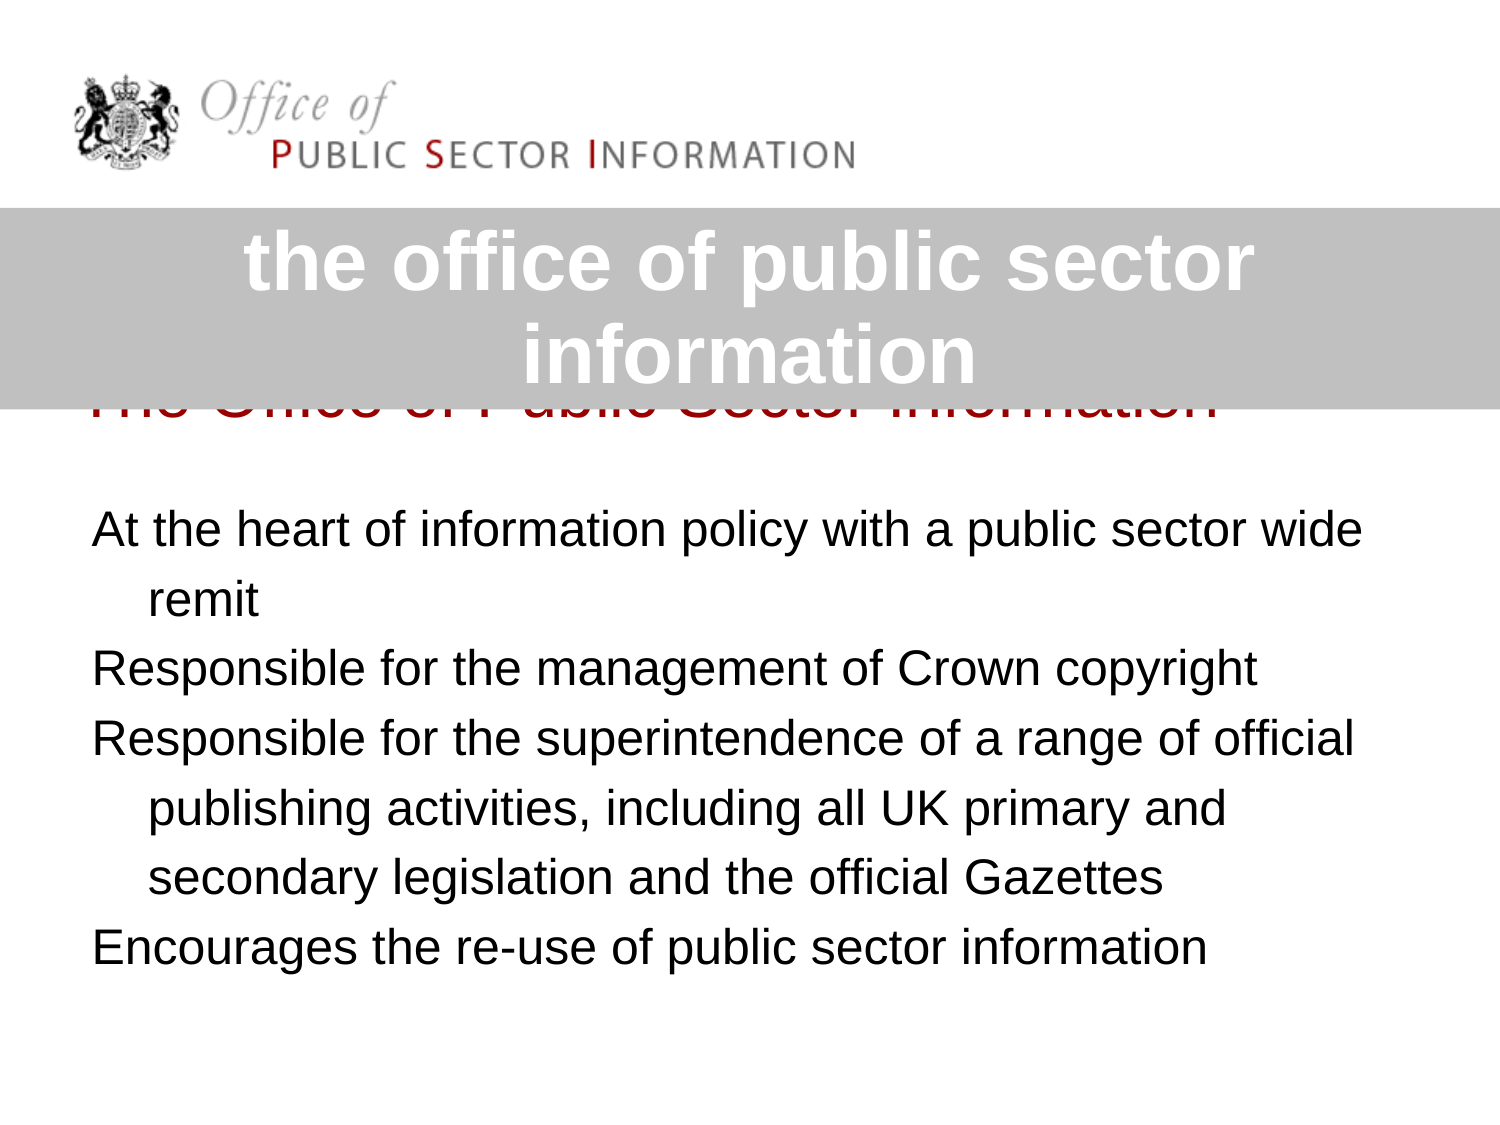

the office of public sector information
The Office of Public Sector Information
At the heart of information policy with a public sector wide remit
Responsible for the management of Crown copyright
Responsible for the superintendence of a range of official publishing activities, including all UK primary and secondary legislation and the official Gazettes
Encourages the re-use of public sector information